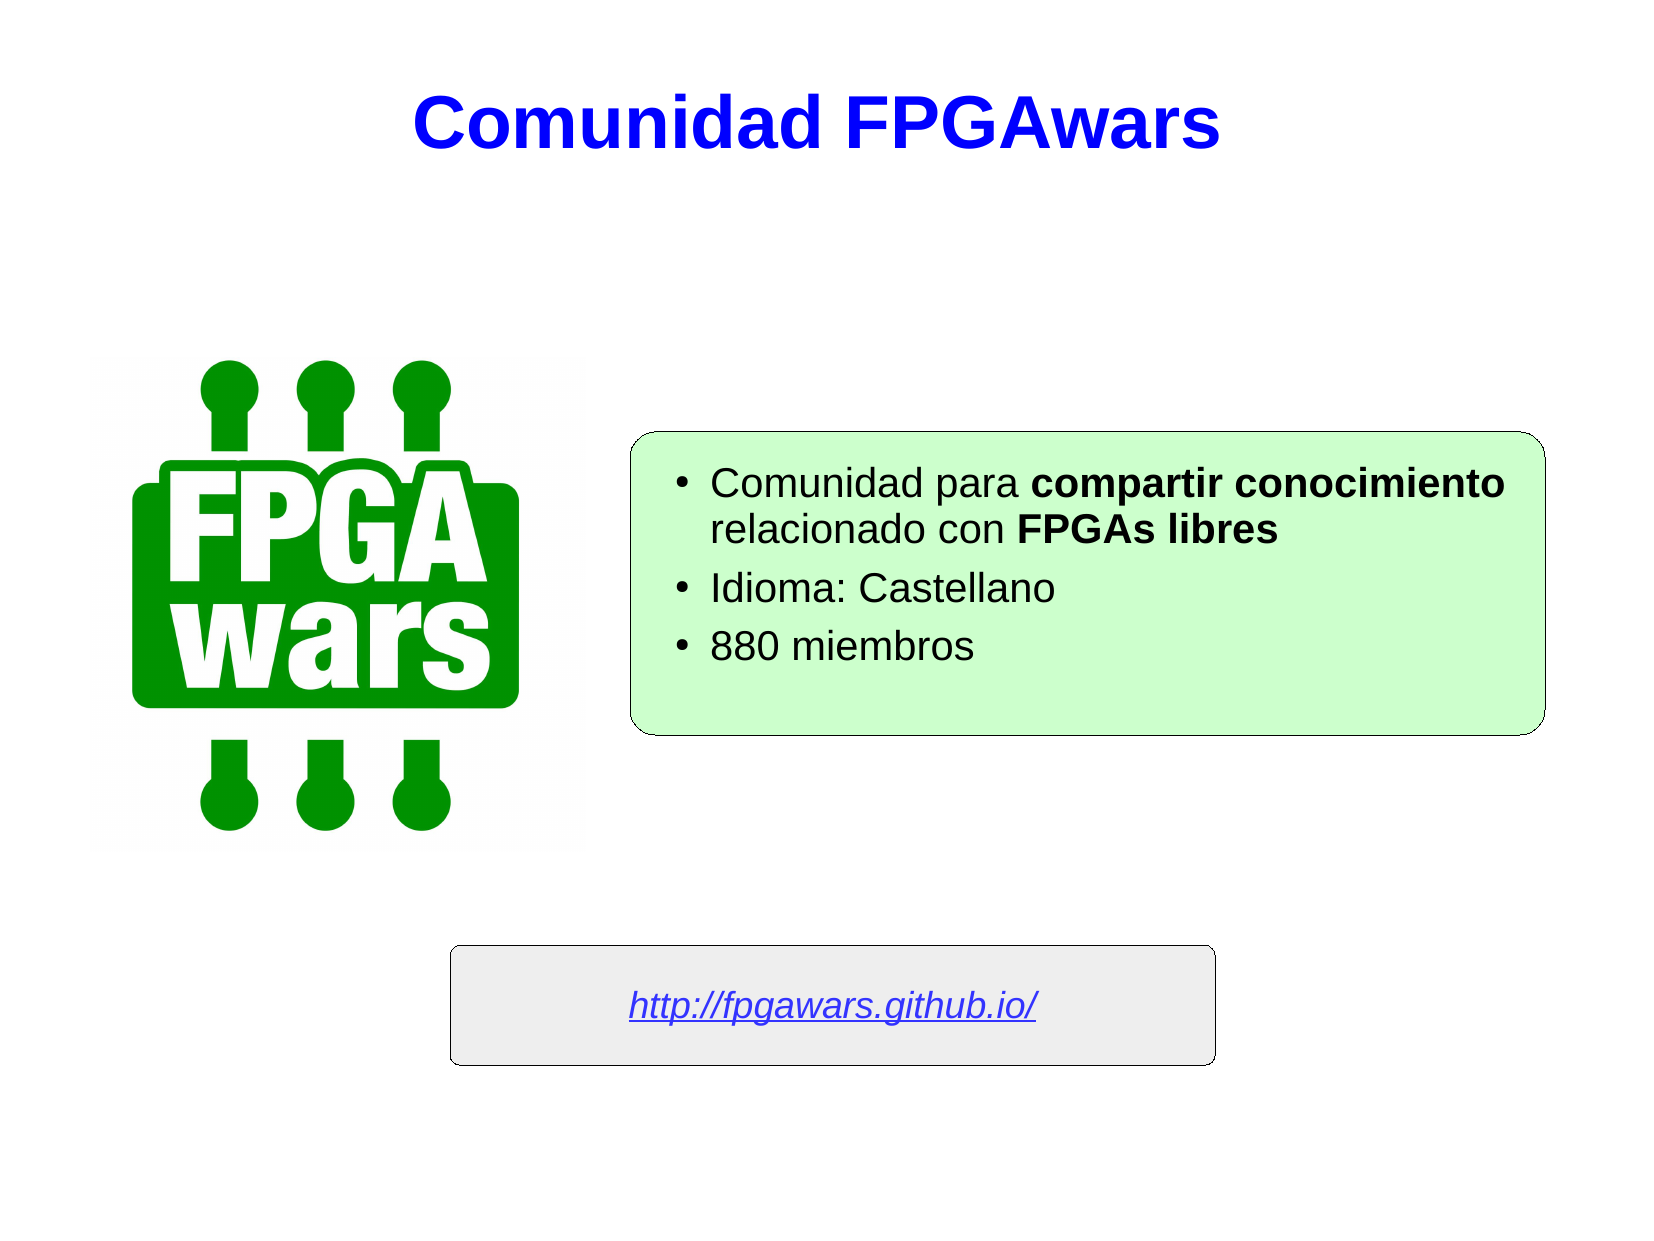

Comunidad FPGAwars
Comunidad para compartir conocimiento relacionado con FPGAs libres
Idioma: Castellano
880 miembros
http://fpgawars.github.io/